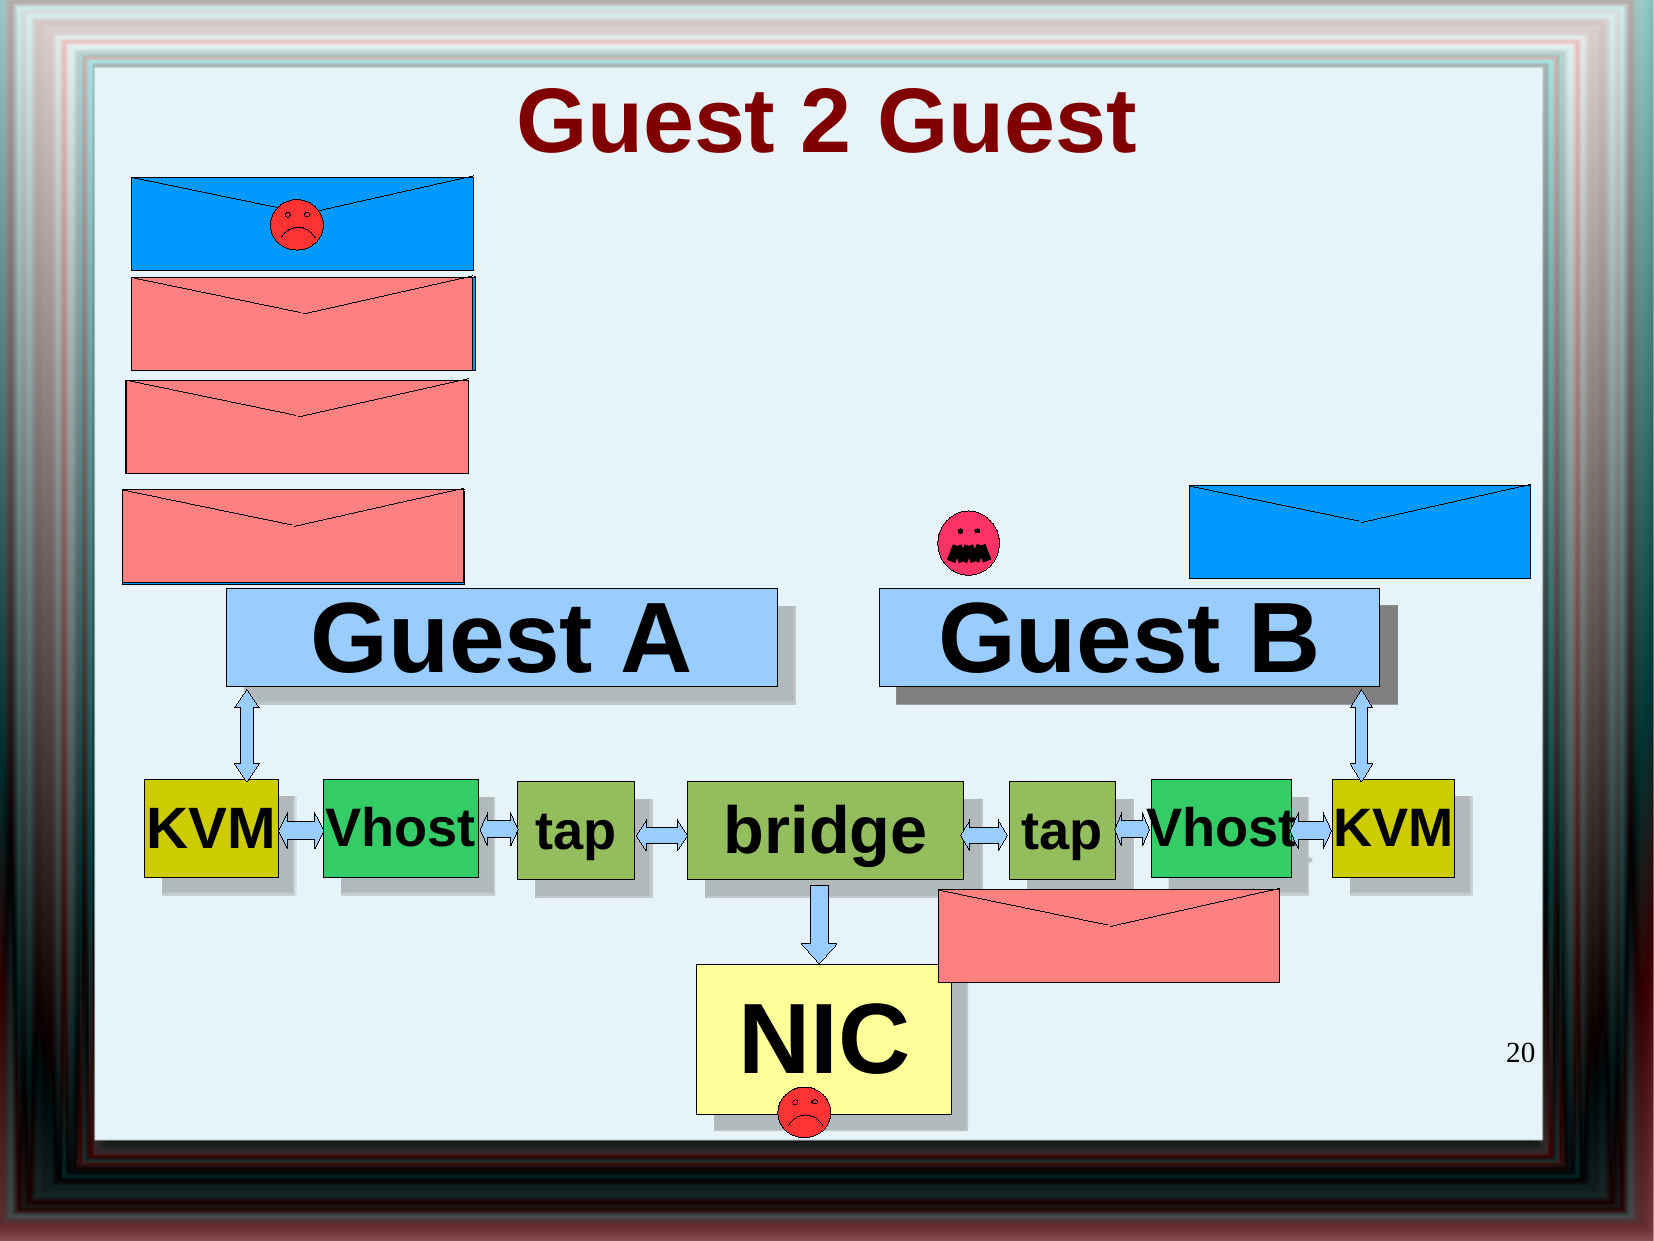

# Guest 2 Guest
Guest A
Guest B
KVM
KVM
Vhost
Vhost
tap
tap
bridge
NIC
20